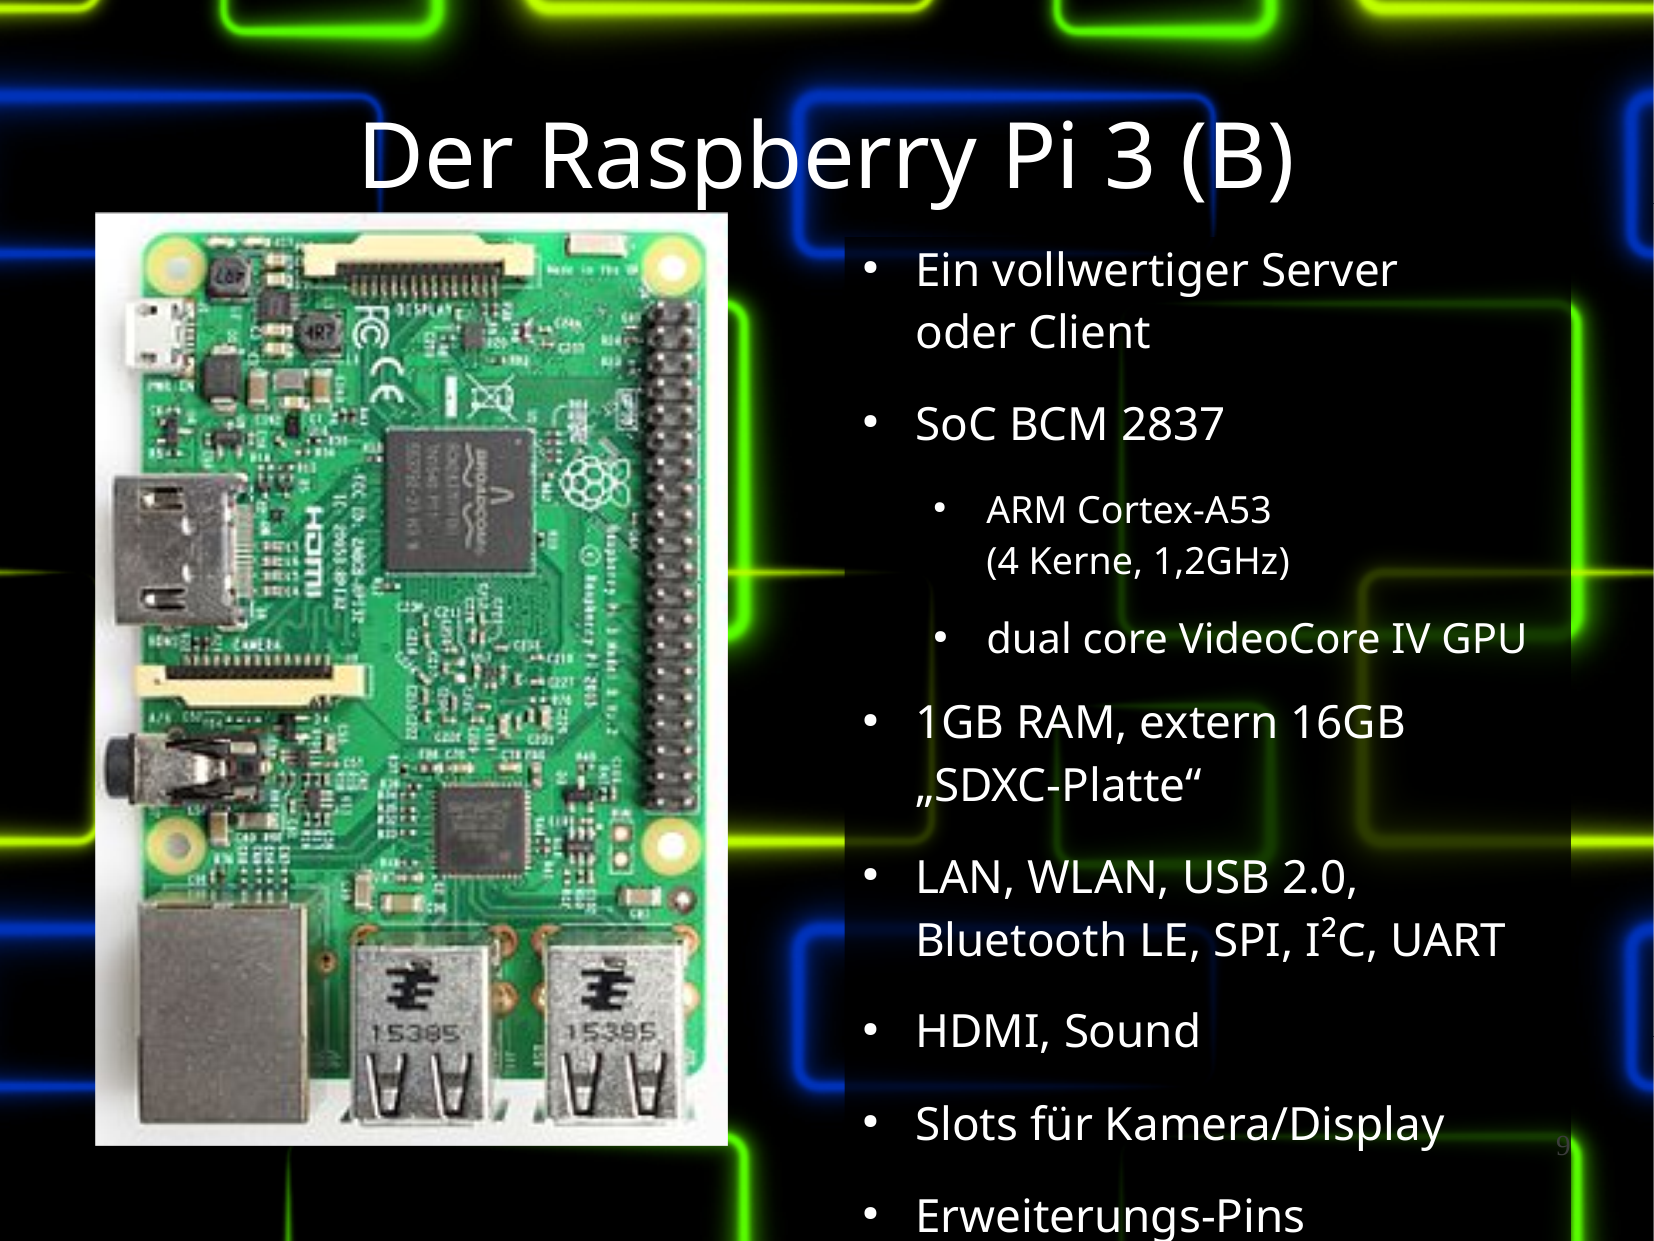

# Der Raspberry Pi 3 (B)
Ein vollwertiger Server
oder Client
SoC BCM 2837
ARM Cortex-A53
(4 Kerne, 1,2GHz)
dual core VideoCore IV GPU
1GB RAM, extern 16GB
„SDXC-Platte“
LAN, WLAN, USB 2.0, Bluetooth LE, SPI, I²C, UART
HDMI, Sound
Slots für Kamera/Display
Erweiterungs-Pins
9